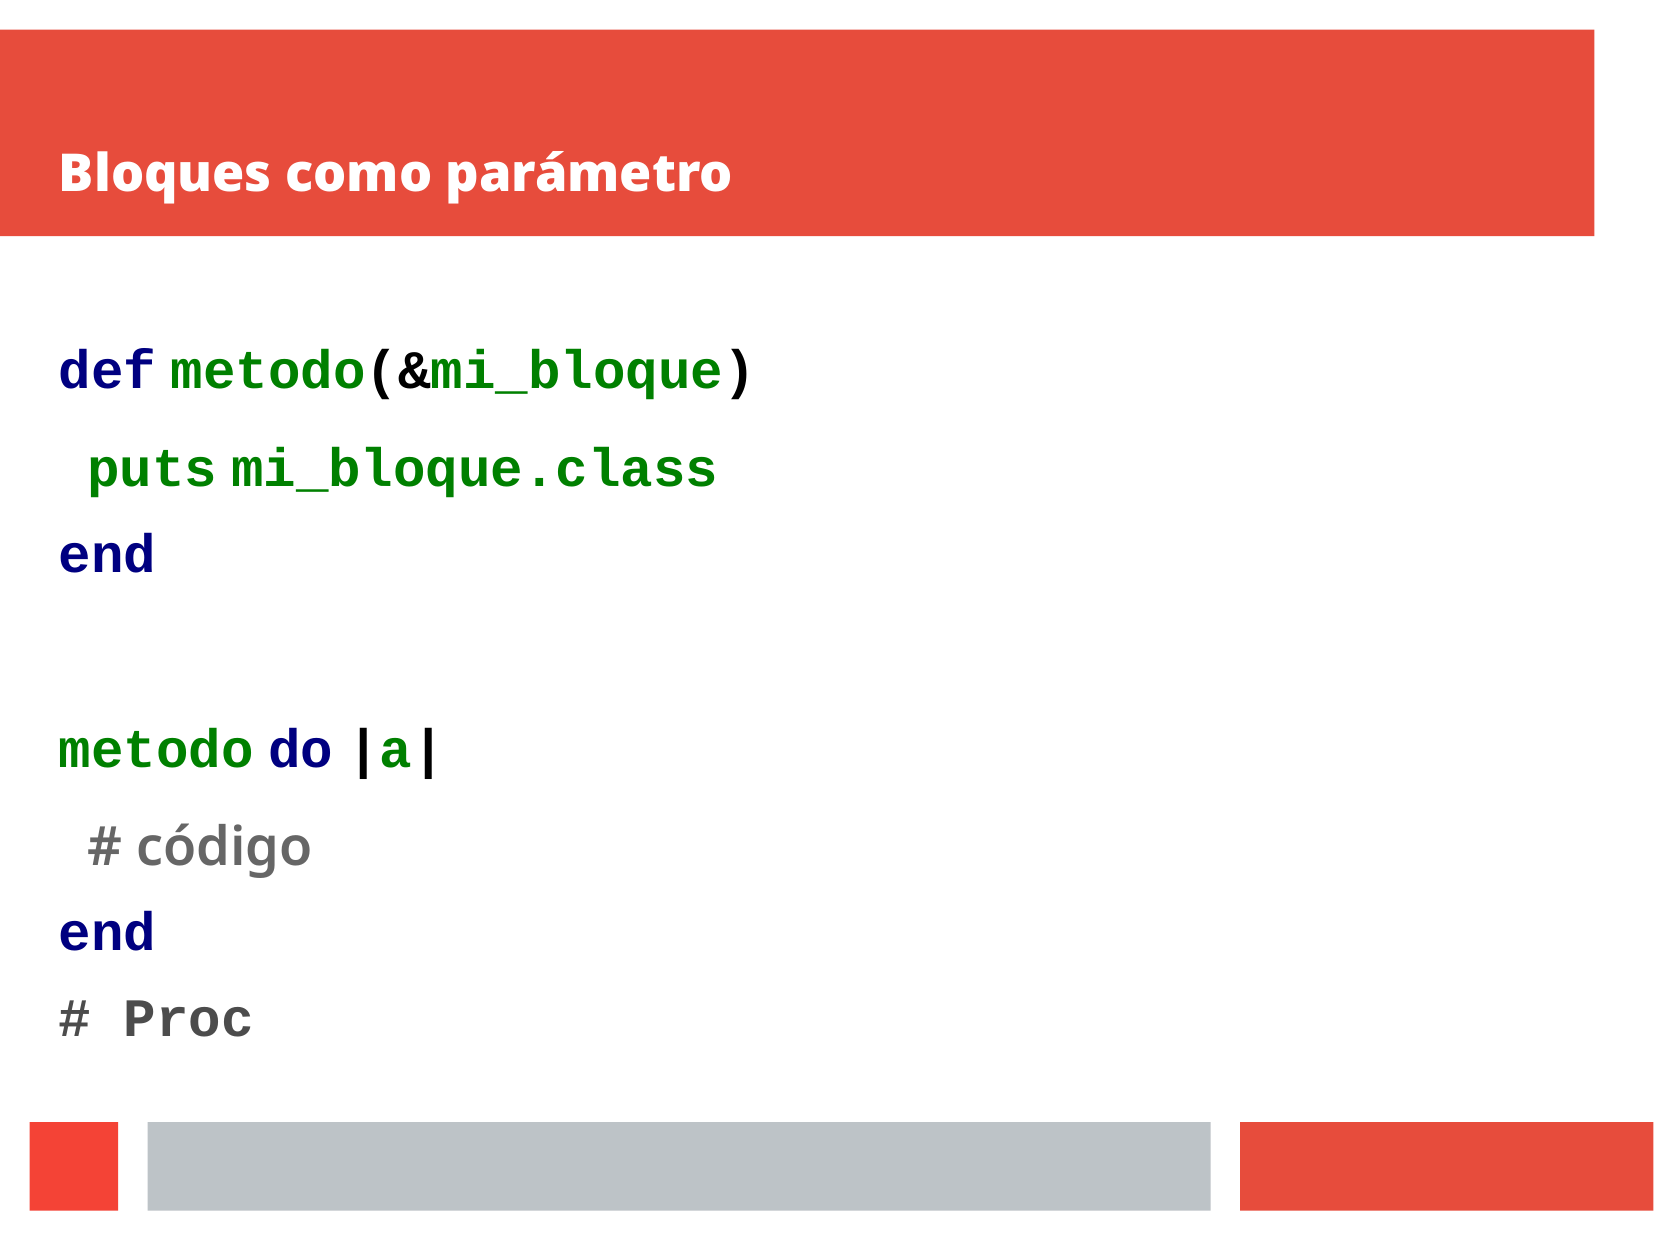

# Bloques como parámetro
def metodo(&mi_bloque)
 puts mi_bloque.class
end
metodo do |a|
 # código
end
# Proc